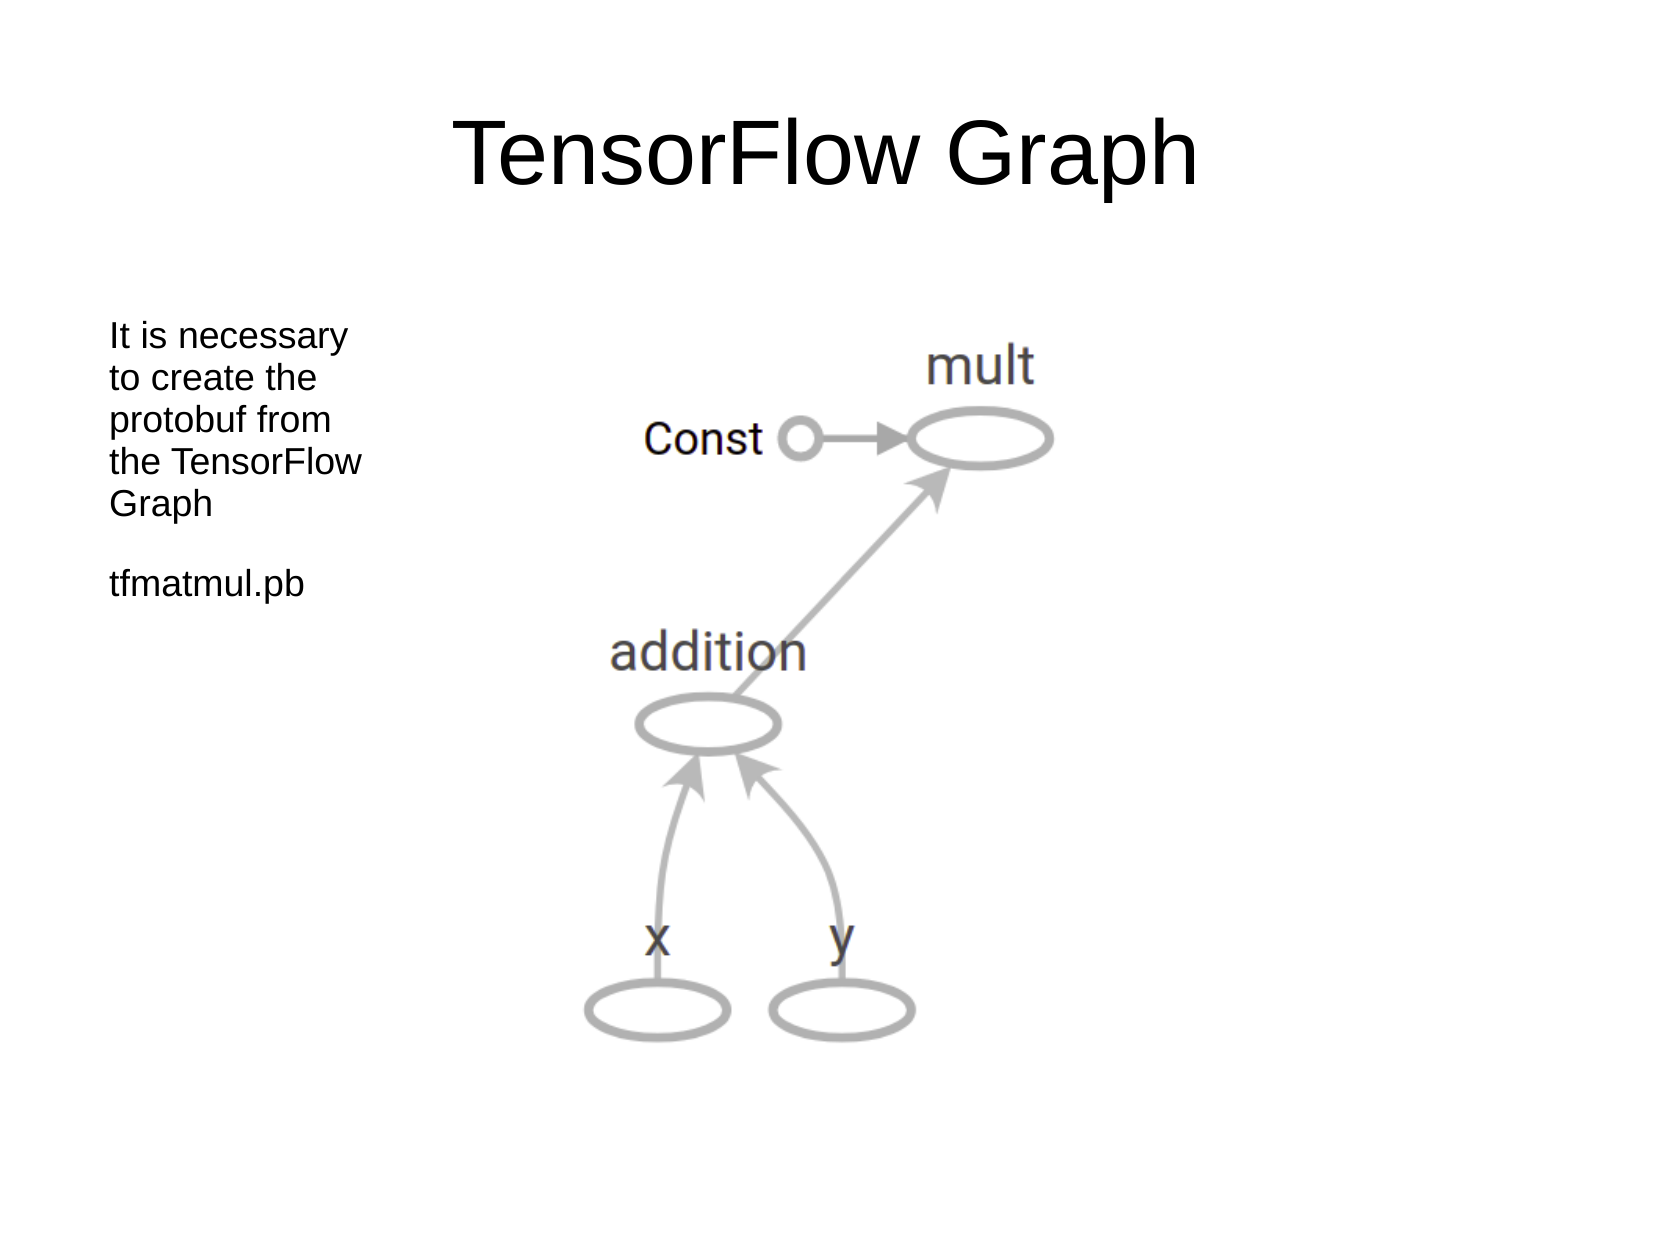

# TensorFlow Graph
It is necessary to create the protobuf from the TensorFlow Graph
tfmatmul.pb